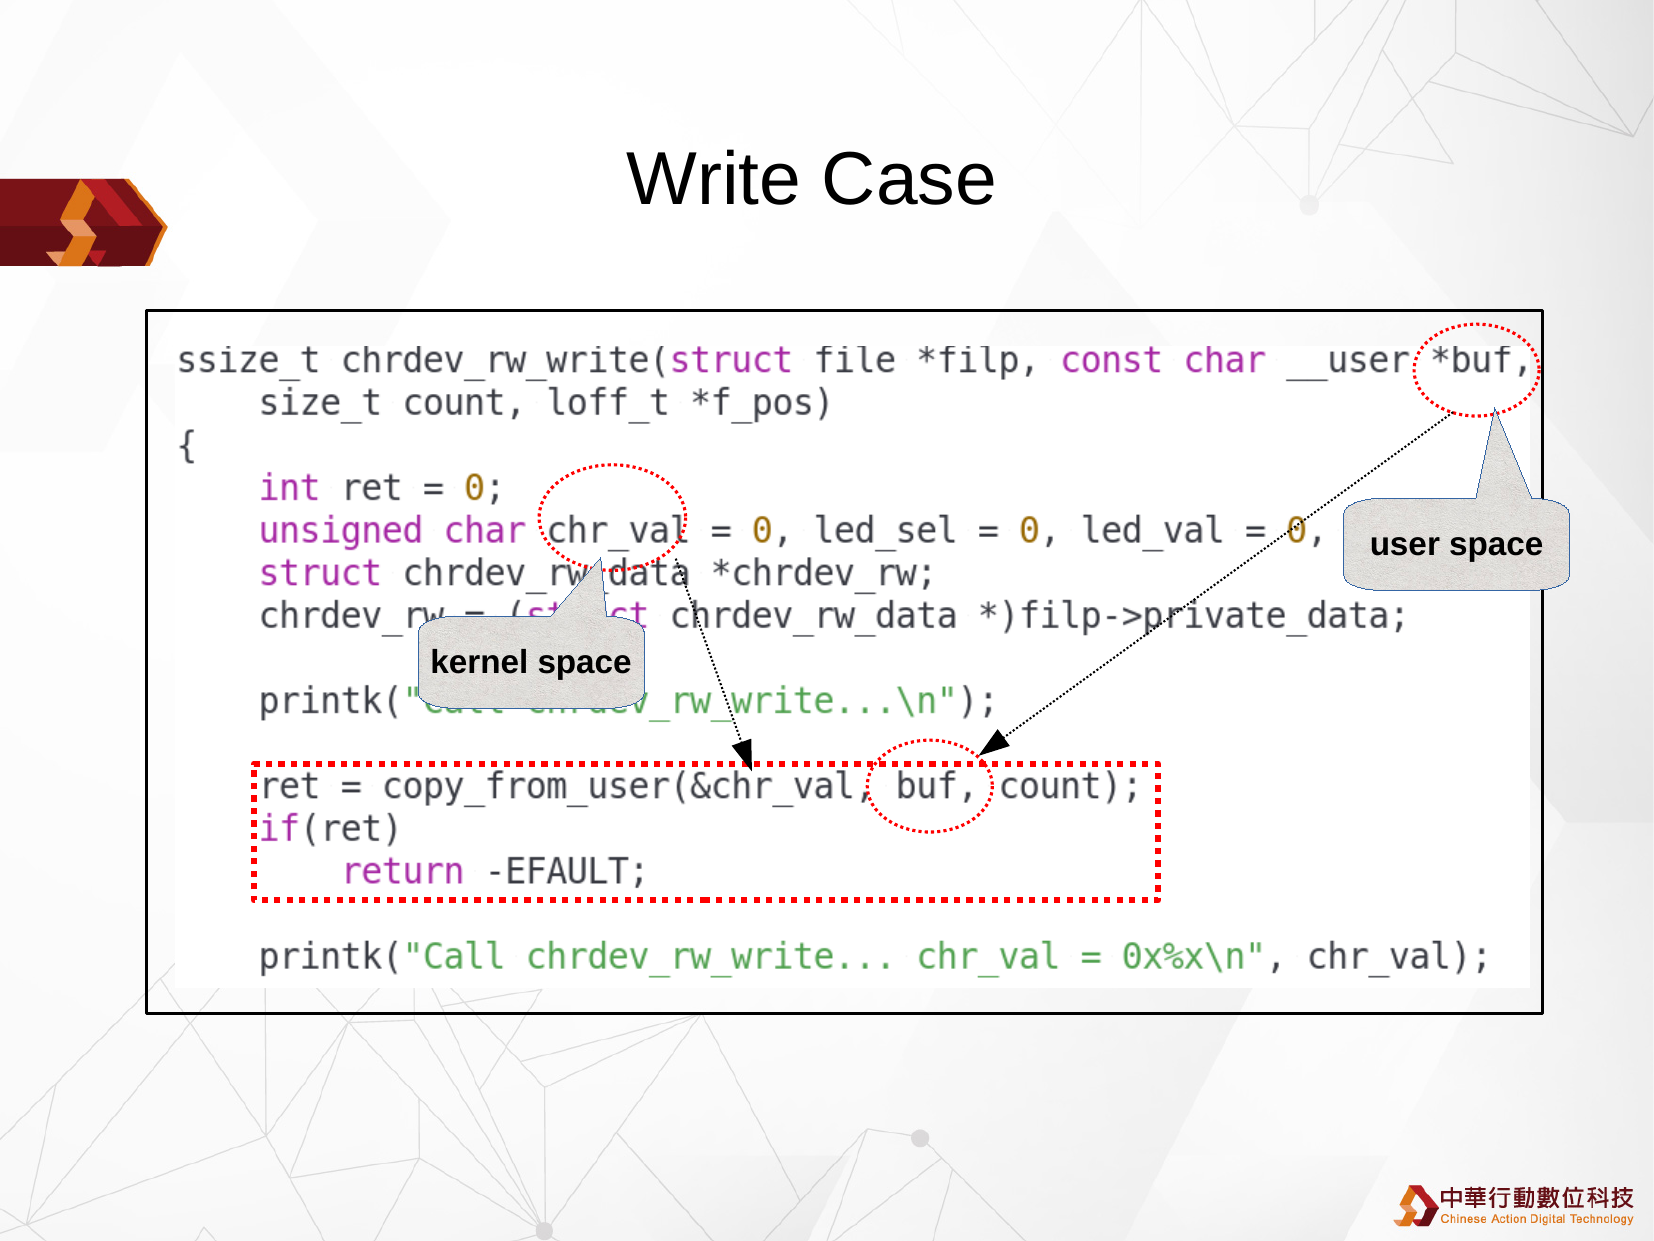

# Write Case
user space
kernel space